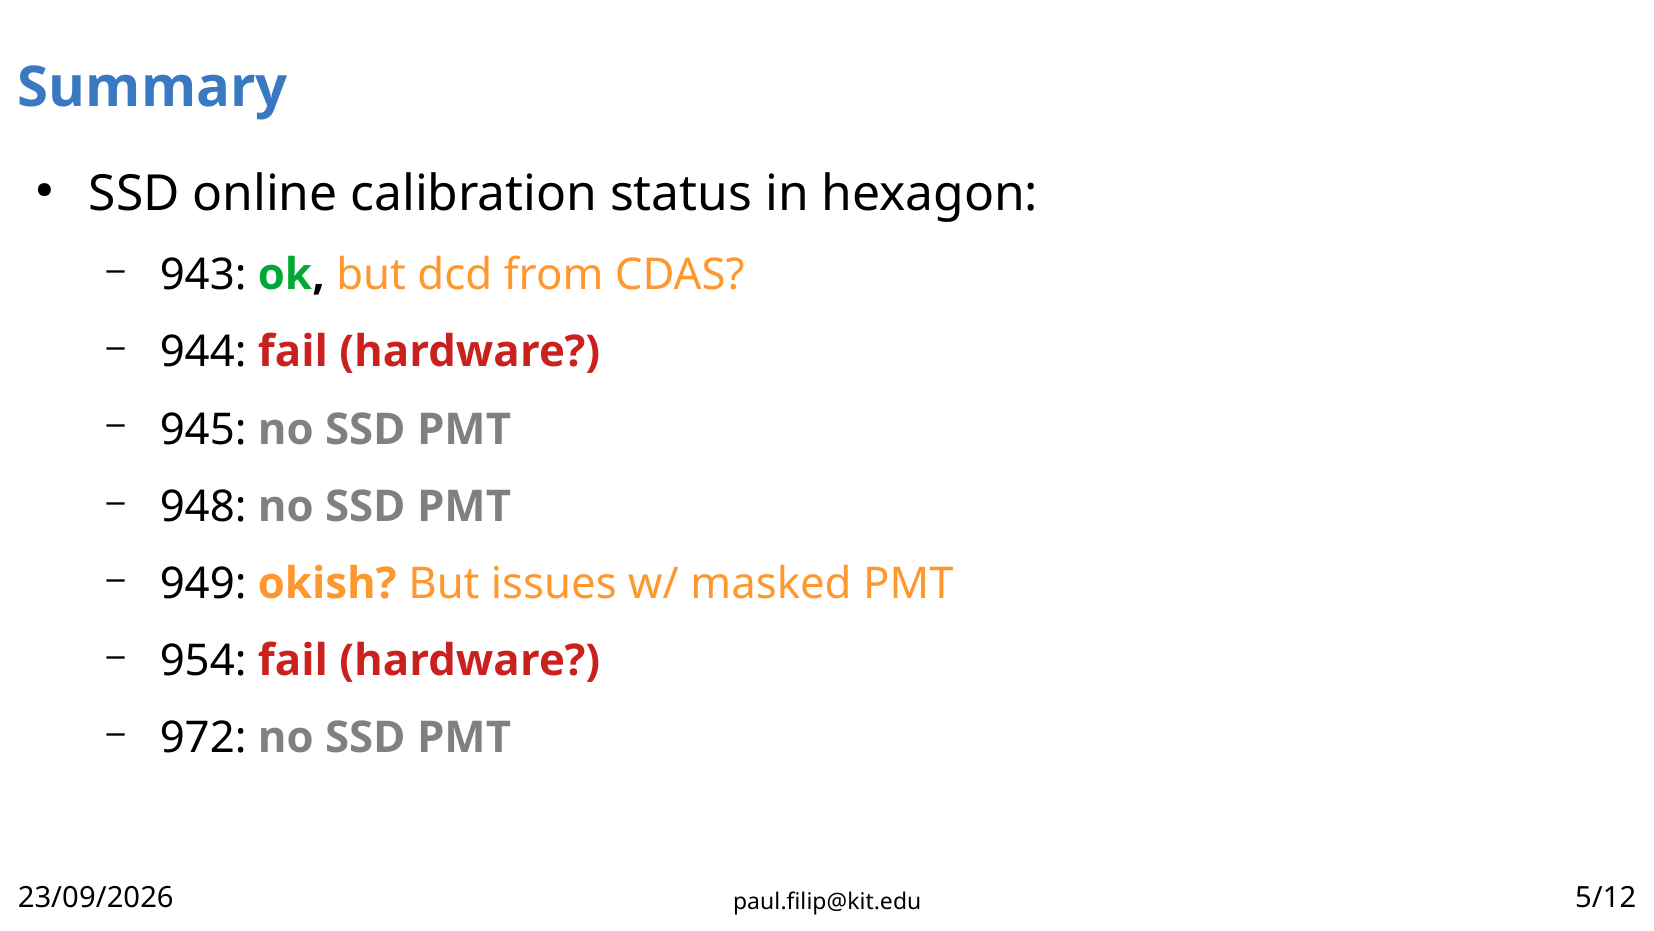

# Summary
SSD online calibration status in hexagon:
943: ok, but dcd from CDAS?
944: fail (hardware?)
945: no SSD PMT
948: no SSD PMT
949: okish? But issues w/ masked PMT
954: fail (hardware?)
972: no SSD PMT
paul.filip@kit.edu
5